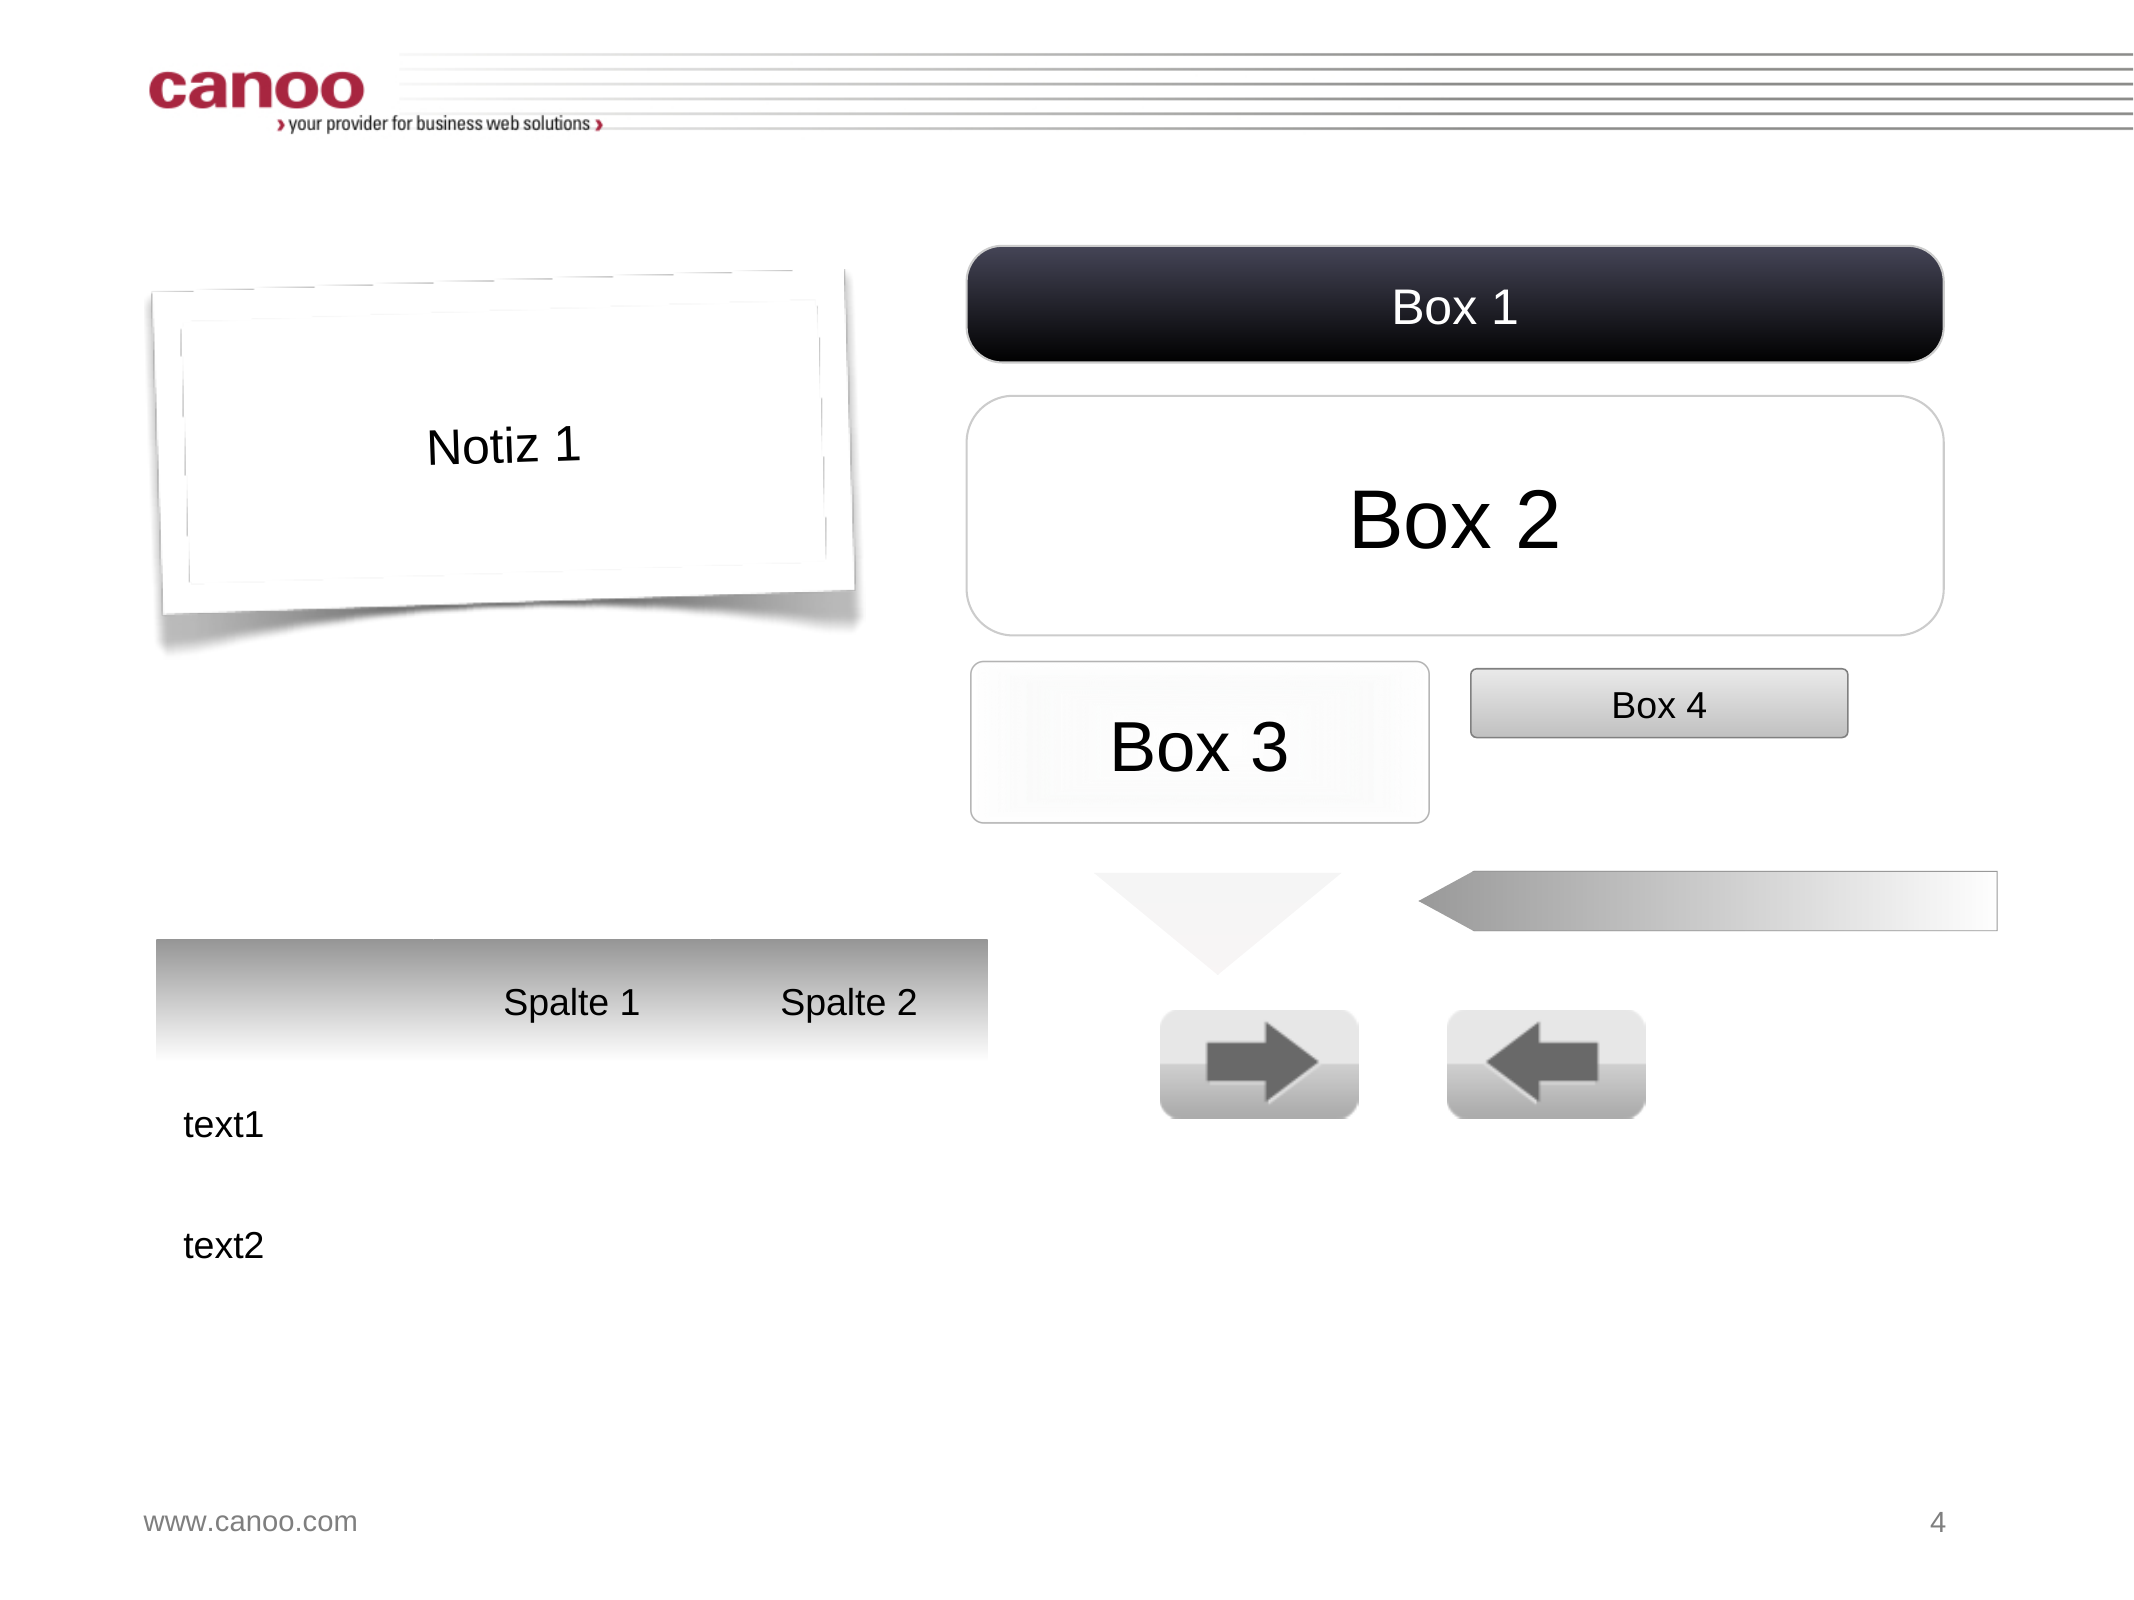

Box 1
Notiz 1
Box 2
Box 3
Box 4
| | Spalte 1 | Spalte 2 |
| --- | --- | --- |
| text1 | | |
| text2 | | |